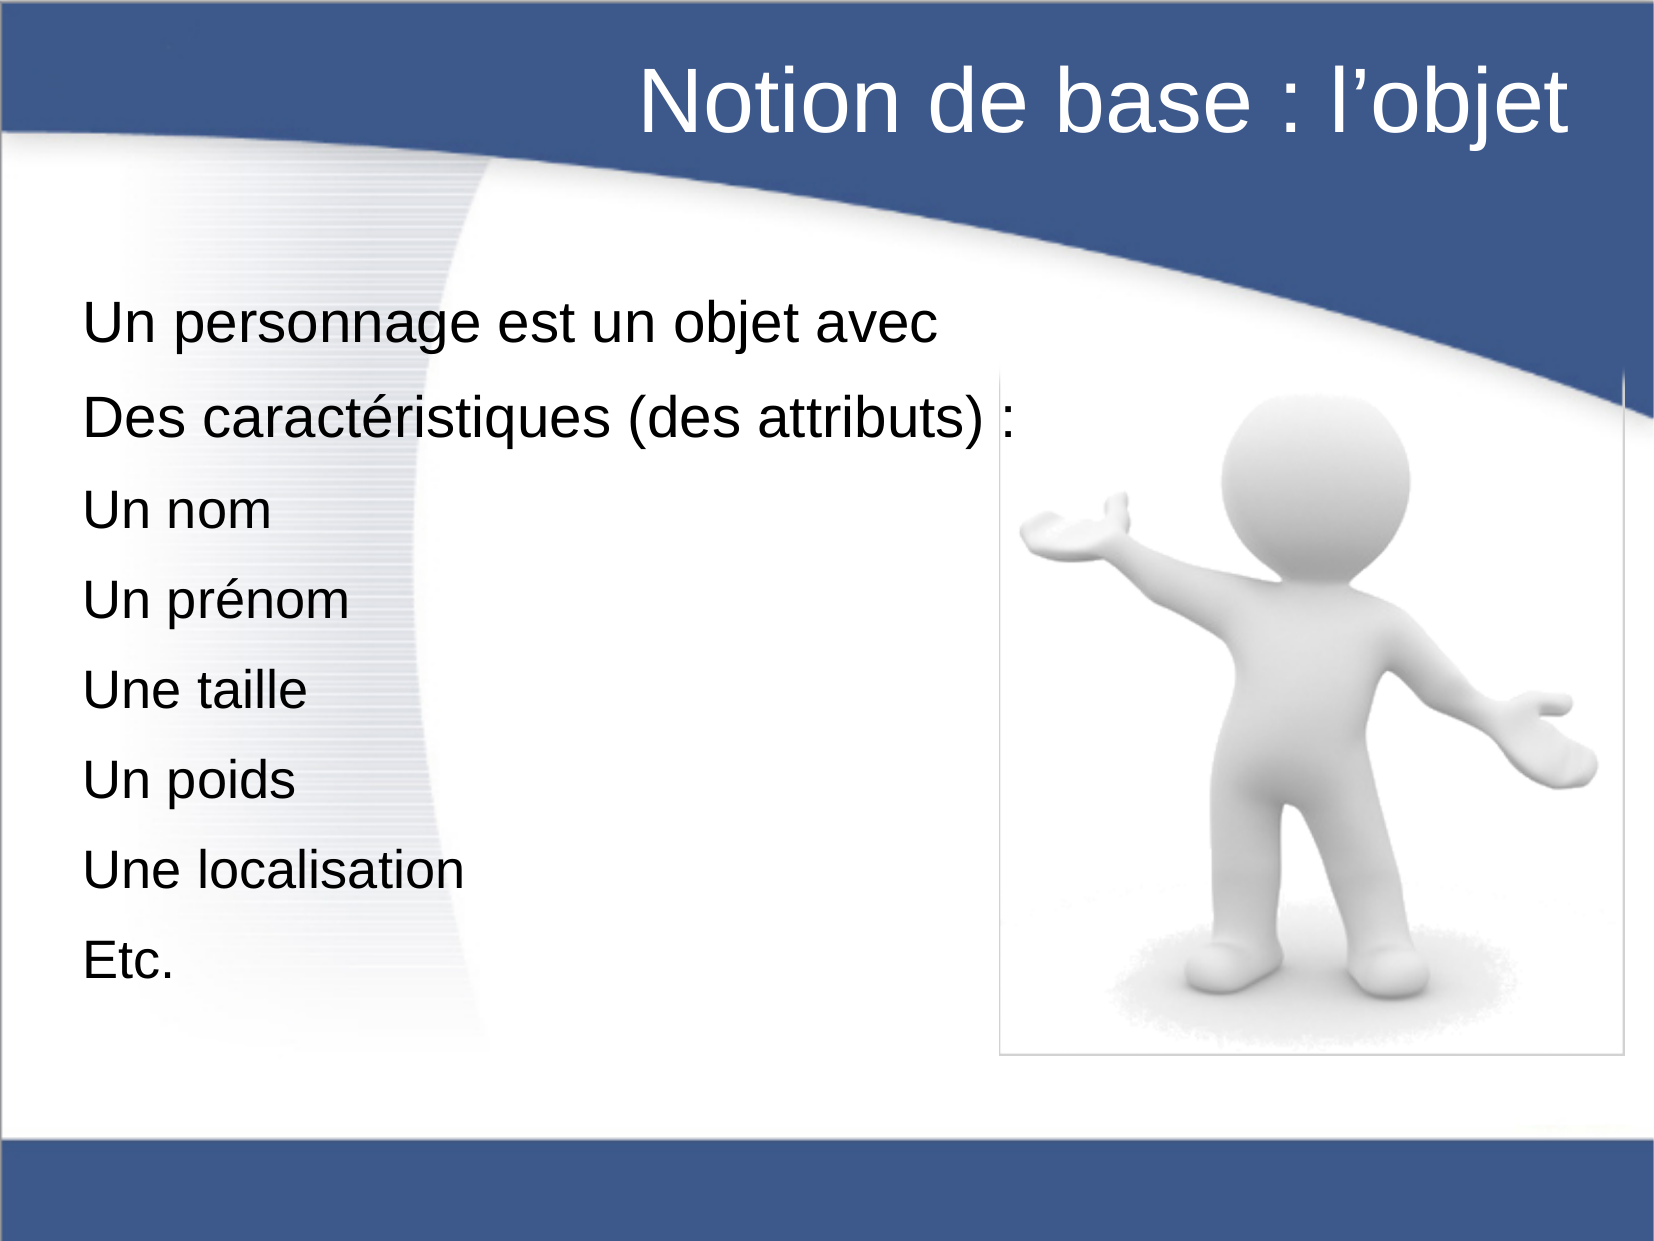

# Notion de base : l’objet
Un personnage est un objet avec
Des caractéristiques (des attributs) :
Un nom
Un prénom
Une taille
Un poids
Une localisation
Etc.